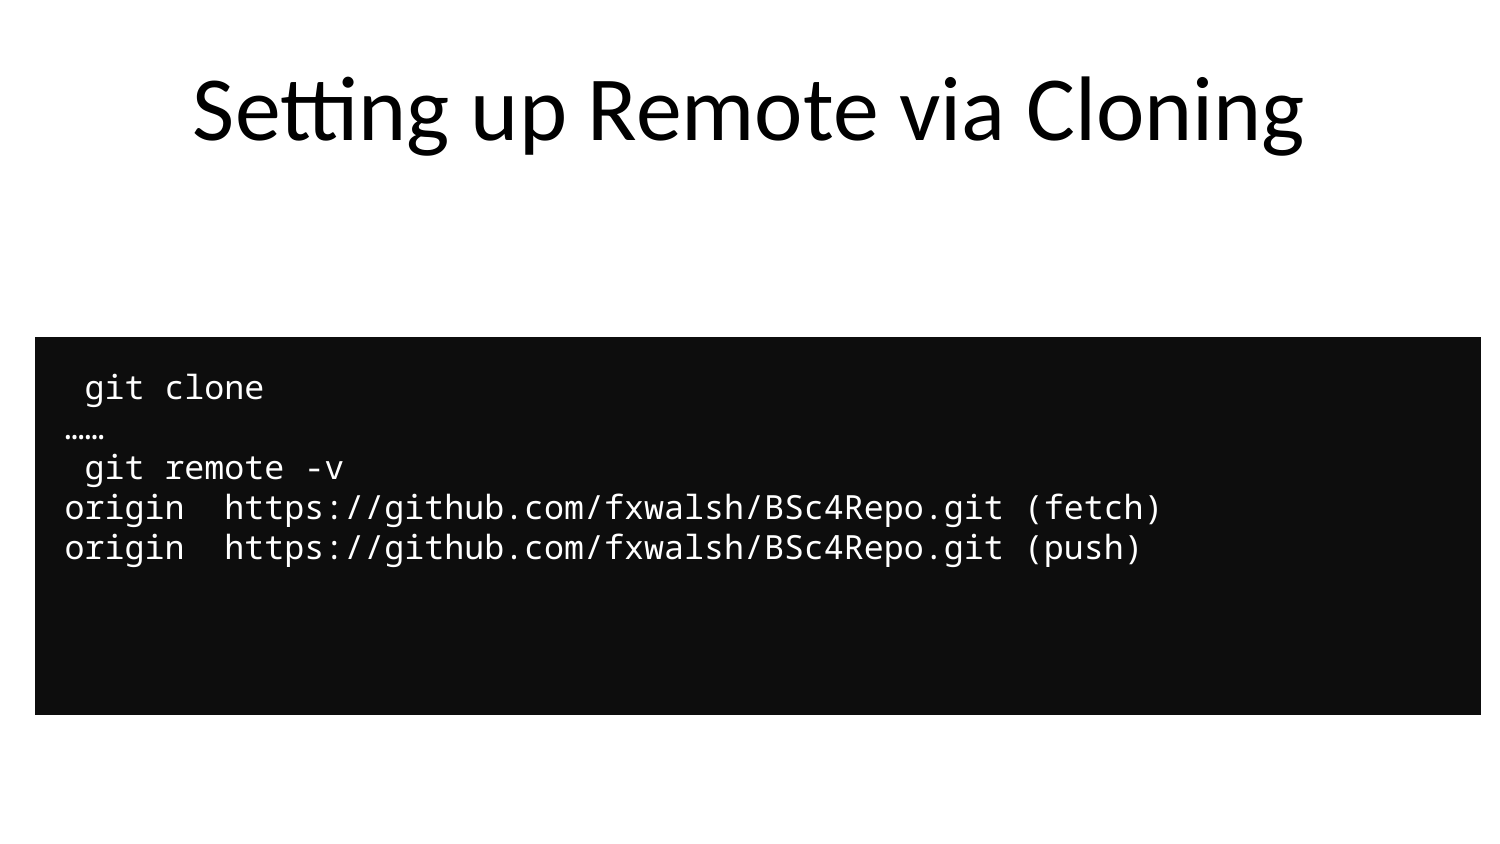

Setting up Remote via Cloning
 git clone
……
 git remote -v
origin https://github.com/fxwalsh/BSc4Repo.git (fetch)
origin https://github.com/fxwalsh/BSc4Repo.git (push)